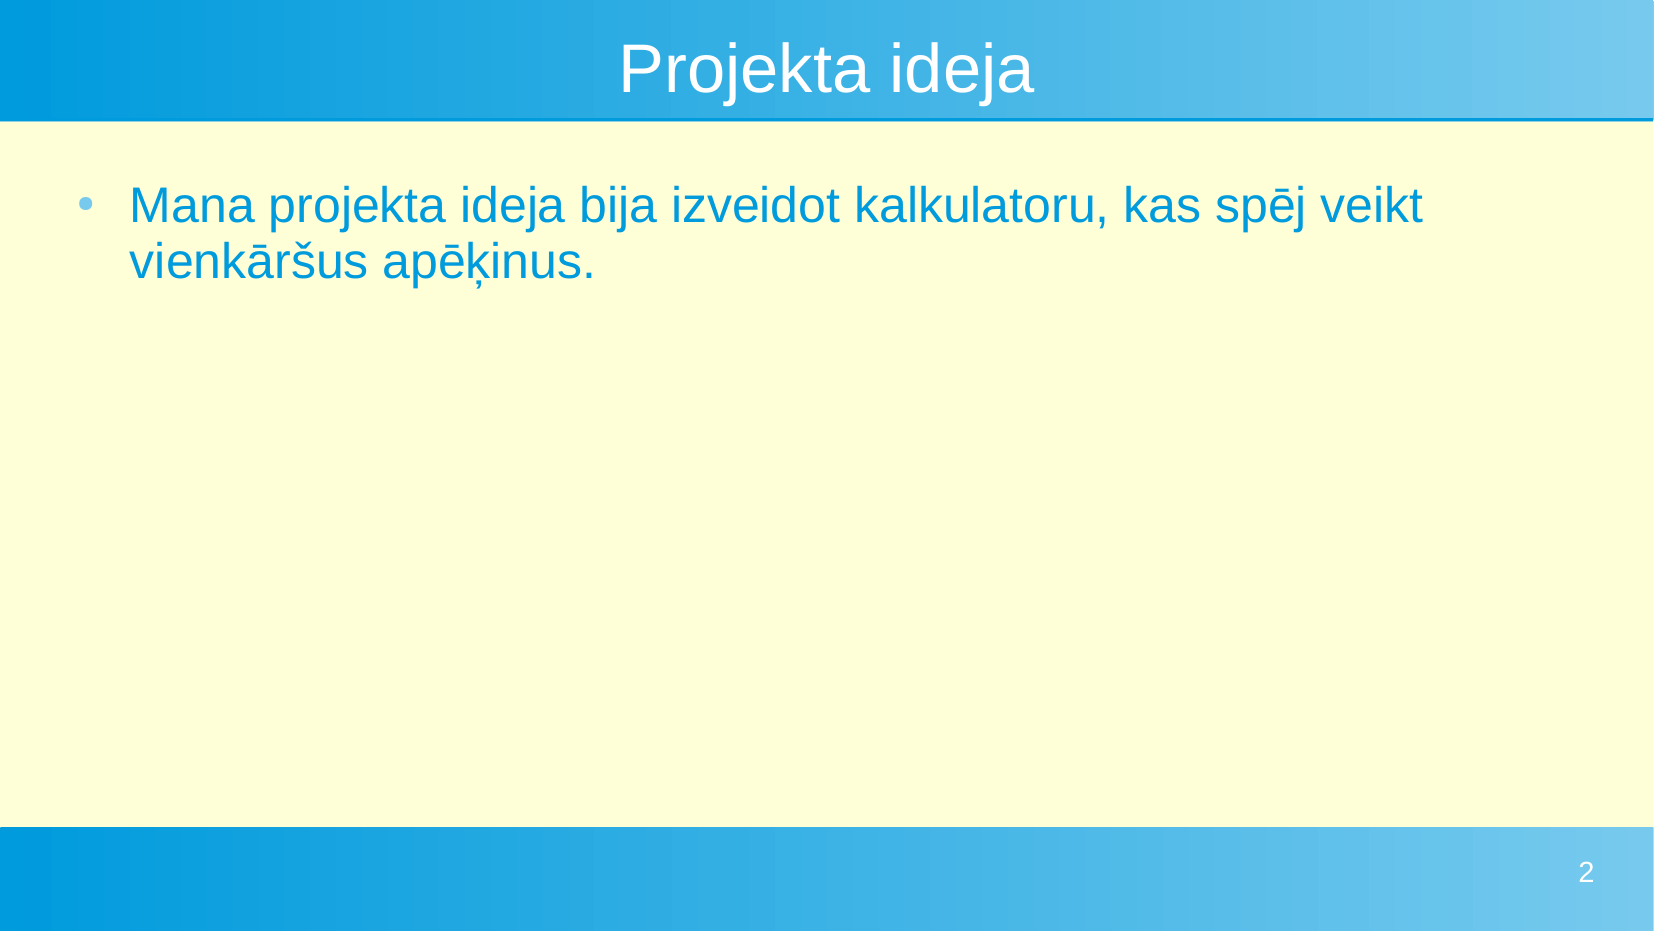

# Projekta ideja
Mana projekta ideja bija izveidot kalkulatoru, kas spēj veikt vienkāršus apēķinus.
2